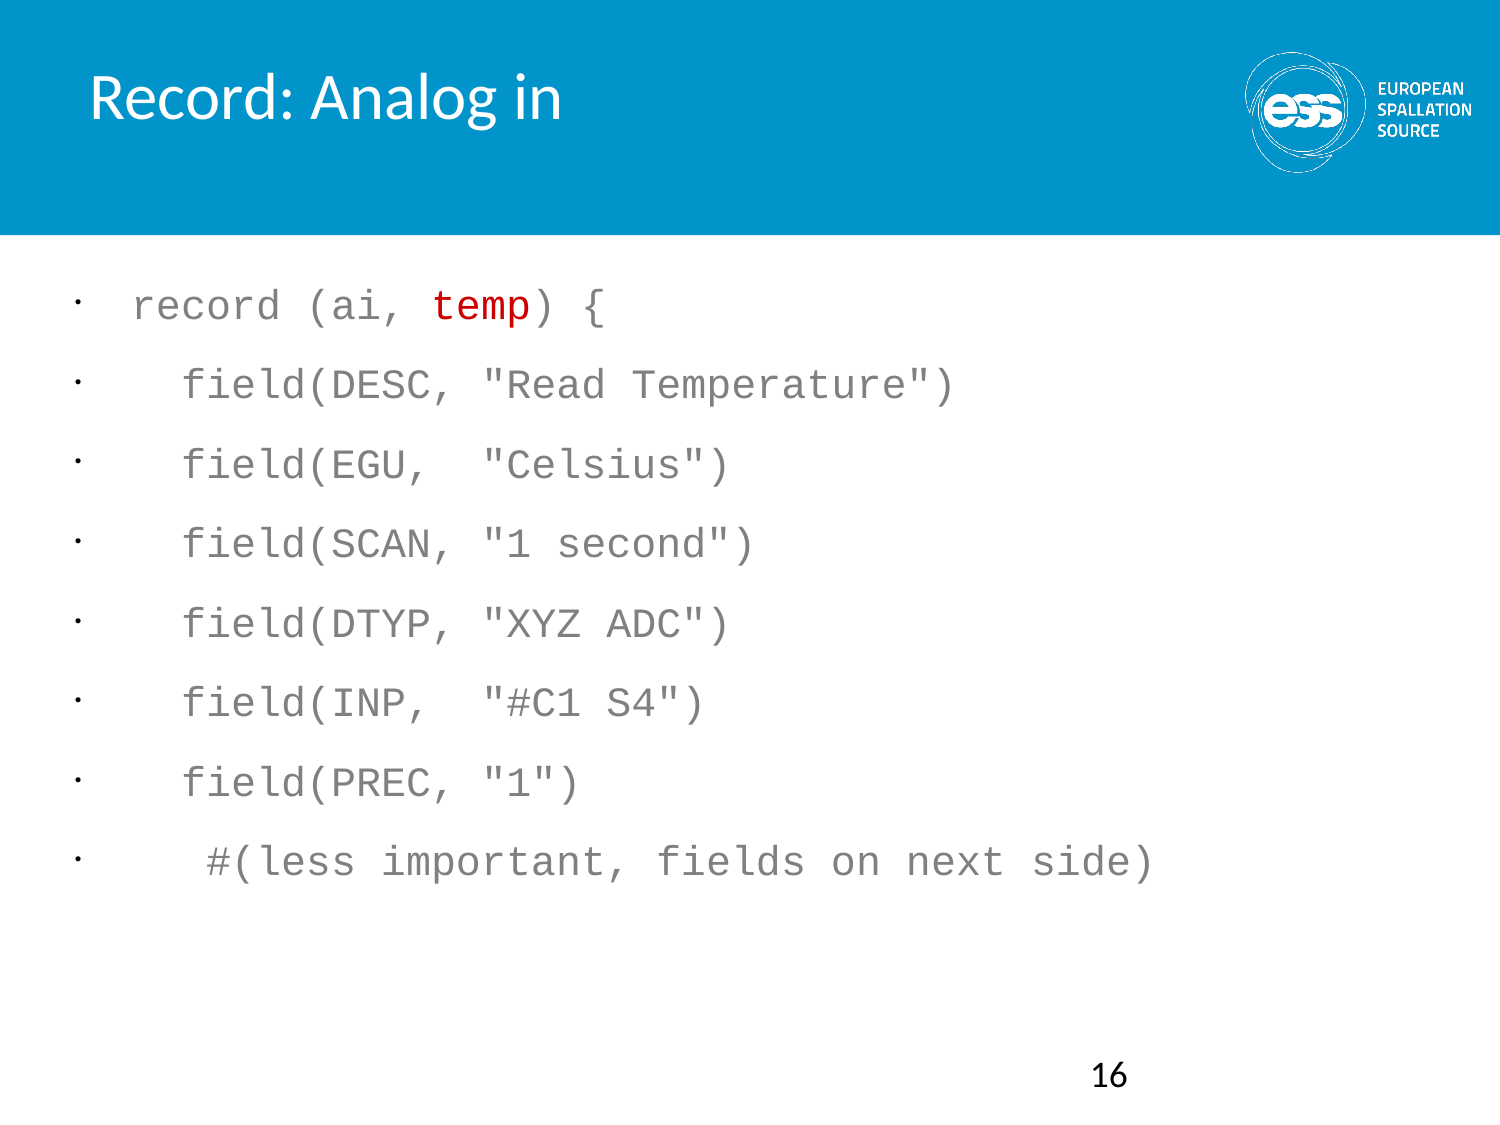

# Record: Analog in
record (ai, temp) {
 field(DESC, "Read Temperature")
 field(EGU, "Celsius")
 field(SCAN, "1 second")
 field(DTYP, "XYZ ADC")
 field(INP, "#C1 S4")
 field(PREC, "1")
 #(less important, fields on next side)